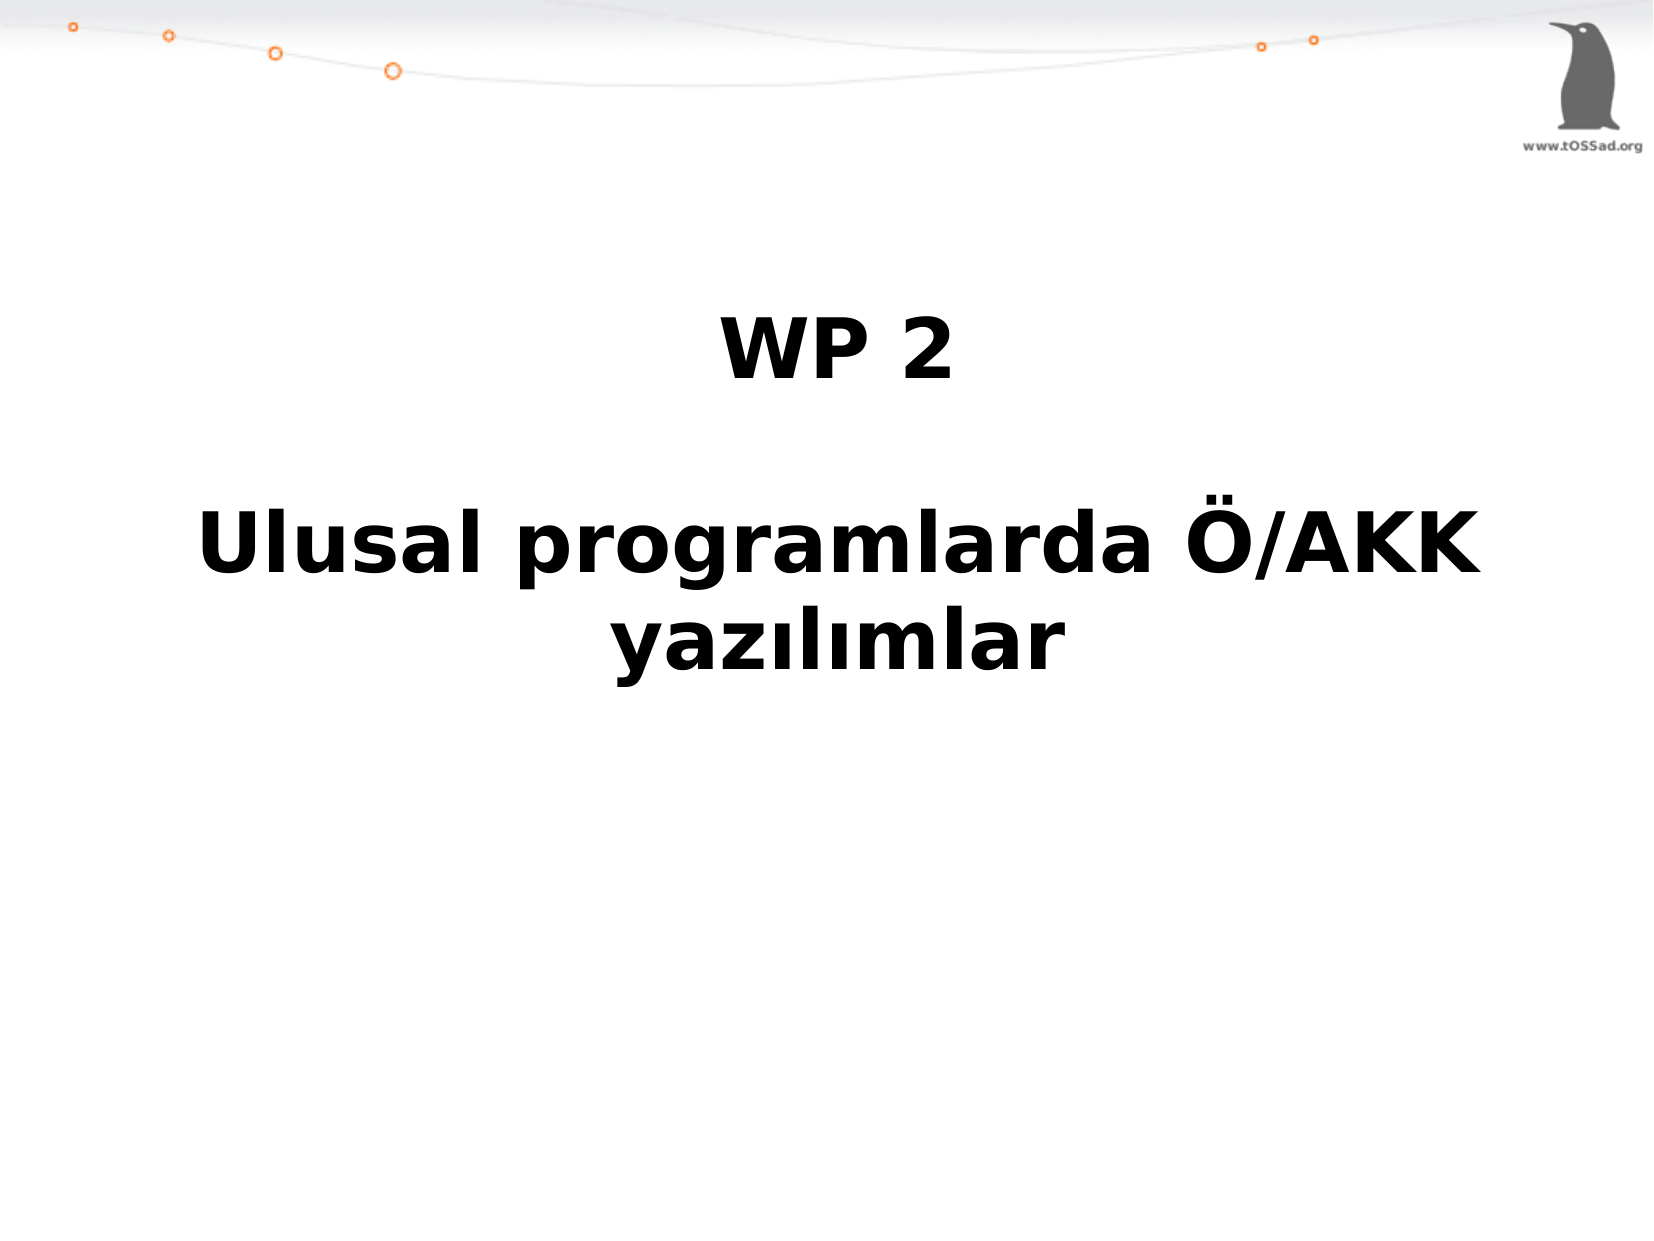

# WP 2 Ulusal programlarda Ö/AKK yazılımlar